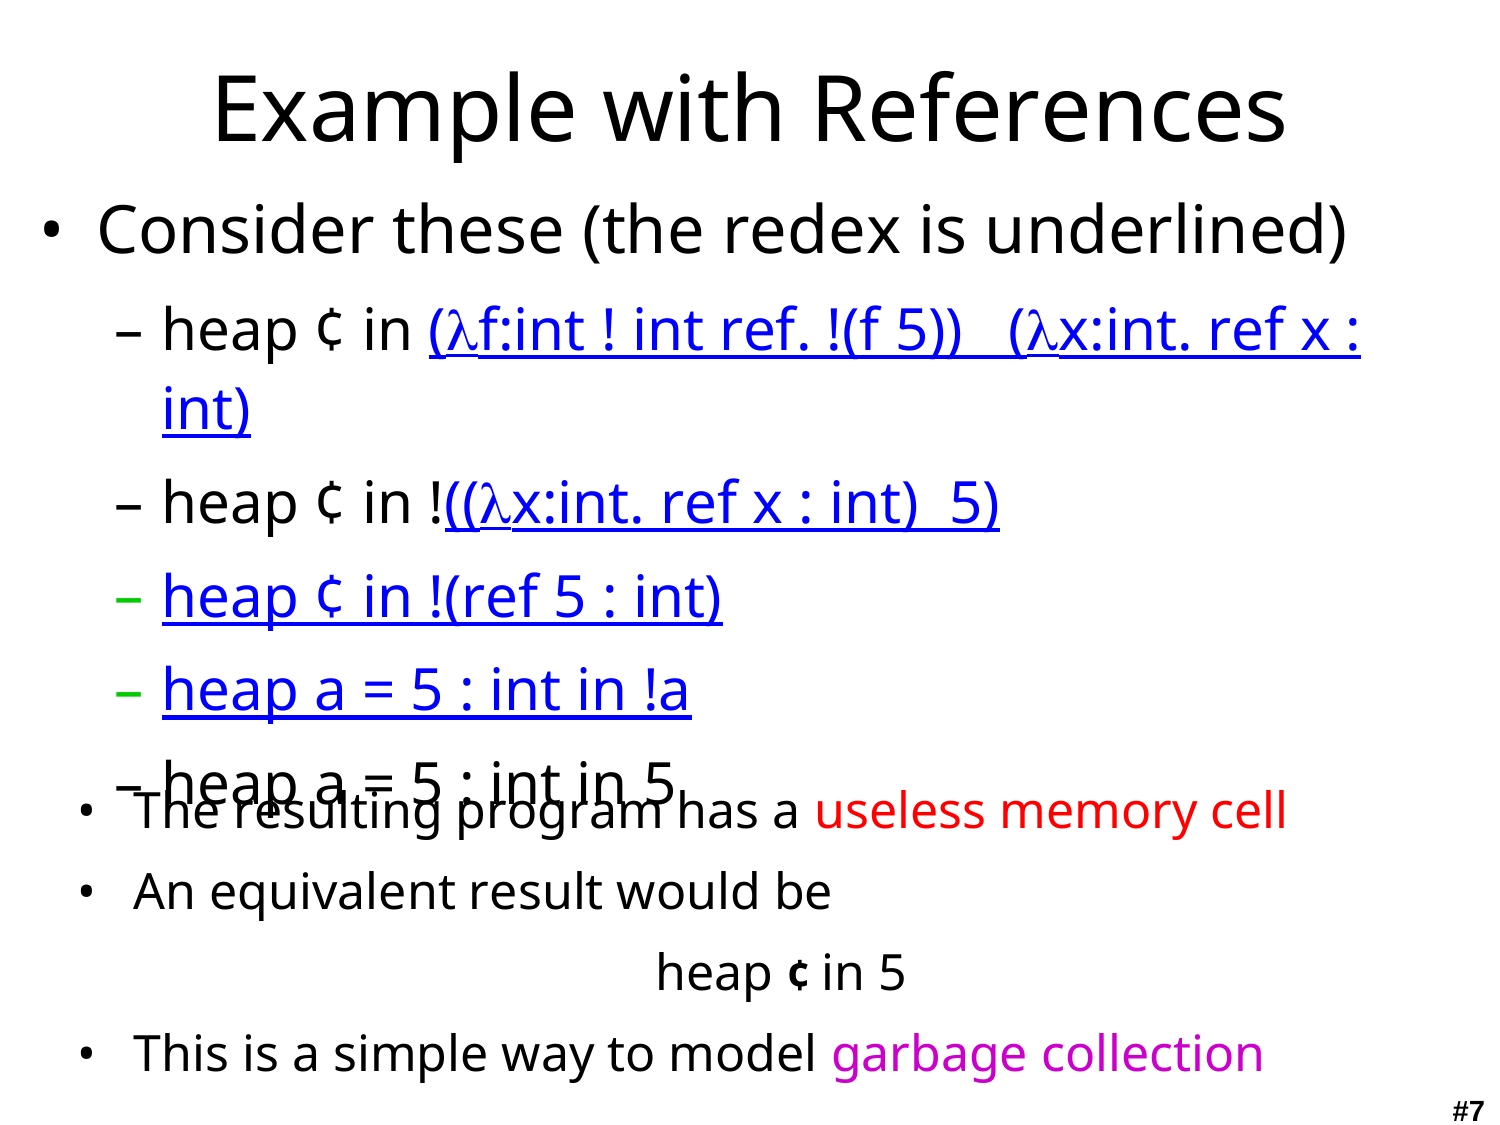

# Example with References
Consider these (the redex is underlined)
heap ¢ in (f:int ! int ref. !(f 5)) (x:int. ref x : int)
heap ¢ in !((x:int. ref x : int) 5)
heap ¢ in !(ref 5 : int)
heap a = 5 : int in !a
heap a = 5 : int in 5
The resulting program has a useless memory cell
An equivalent result would be
heap ¢ in 5
This is a simple way to model garbage collection
7